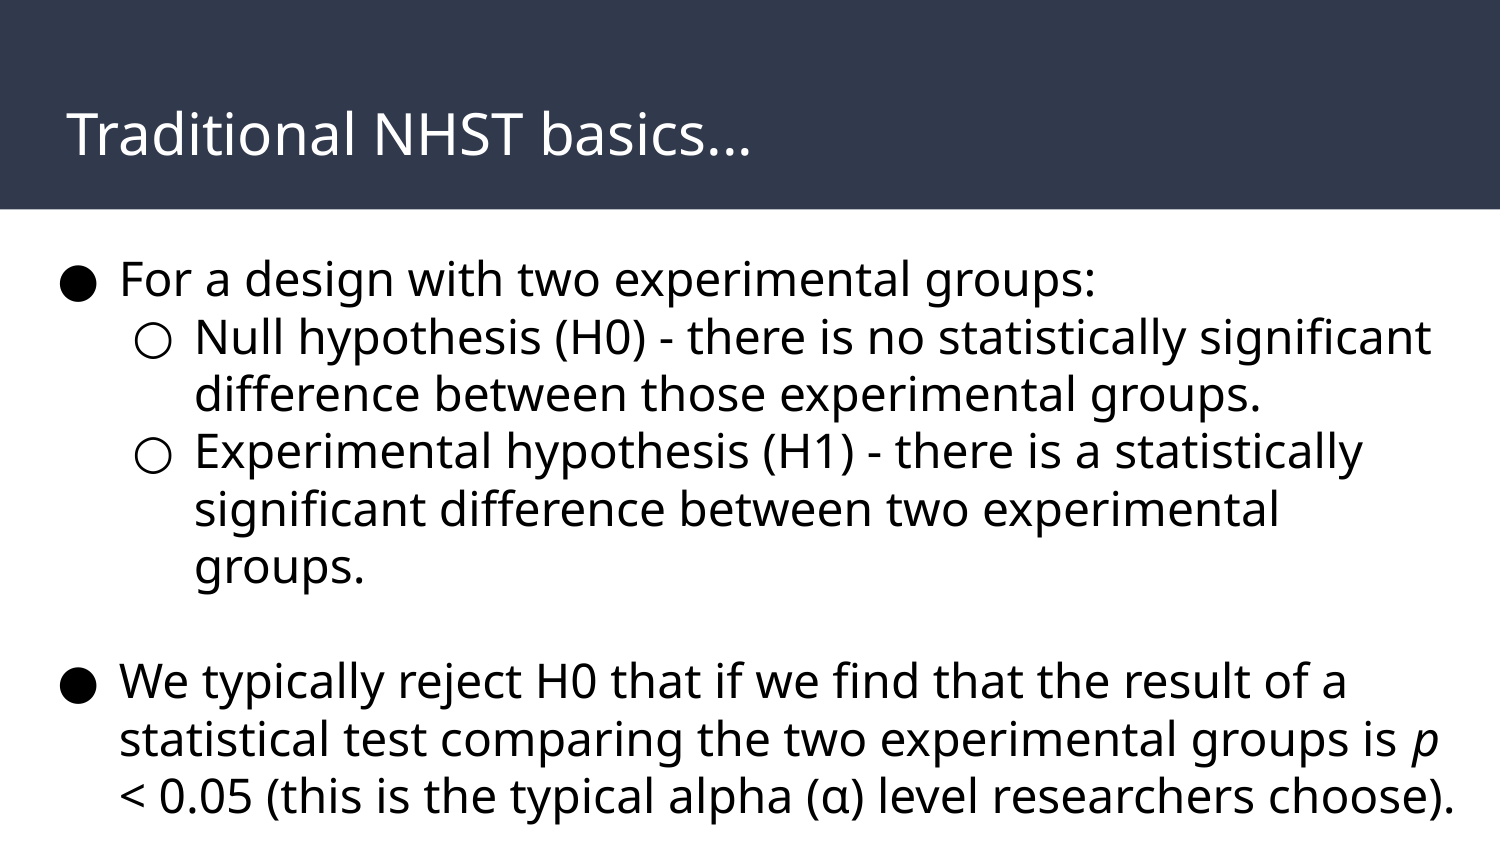

# Traditional NHST basics...
For a design with two experimental groups:
Null hypothesis (H0) - there is no statistically significant difference between those experimental groups.
Experimental hypothesis (H1) - there is a statistically significant difference between two experimental groups.
We typically reject H0 that if we find that the result of a statistical test comparing the two experimental groups is p < 0.05 (this is the typical alpha (α) level researchers choose).